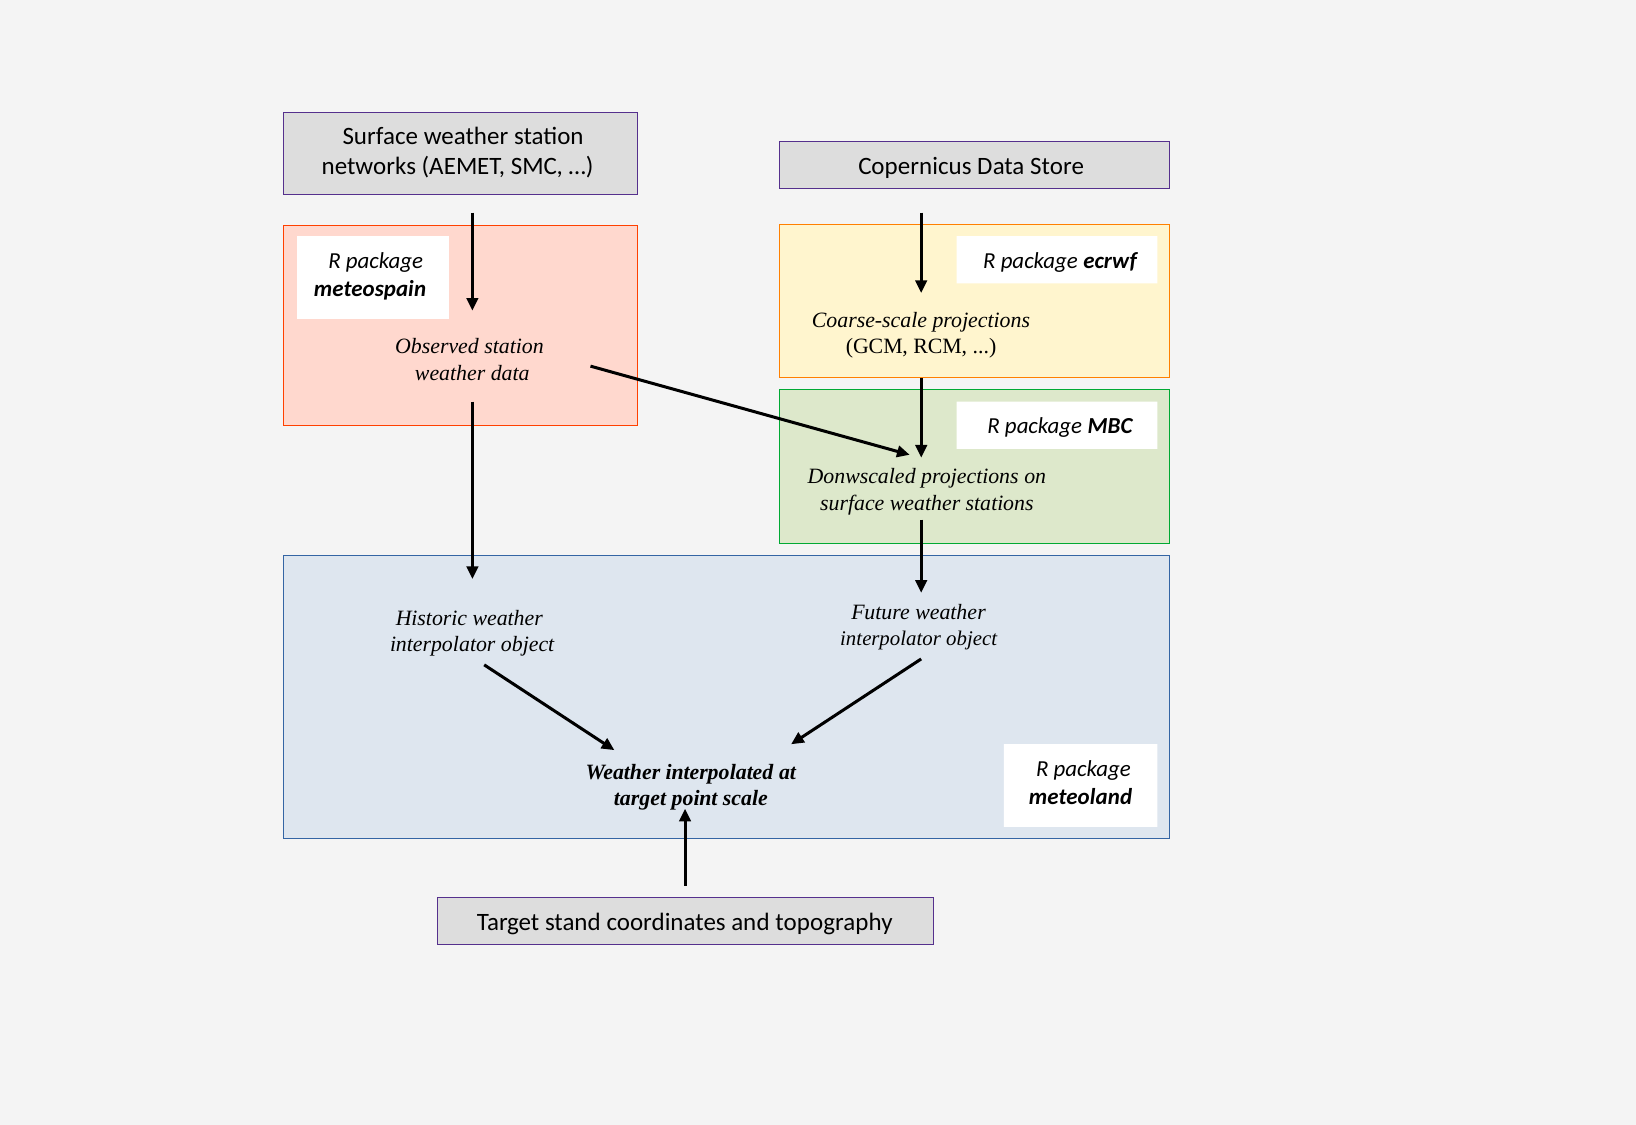

Surface weather station networks (AEMET, SMC, …)
Copernicus Data Store
 R package meteospain
 R package ecrwf
Coarse-scale projections (GCM, RCM, ...)
Observed station
weather data
 R package MBC
Donwscaled projections on surface weather stations
Future weather
interpolator object
Historic weather
interpolator object
 R package meteoland
Weather interpolated at target point scale
Target stand coordinates and topography